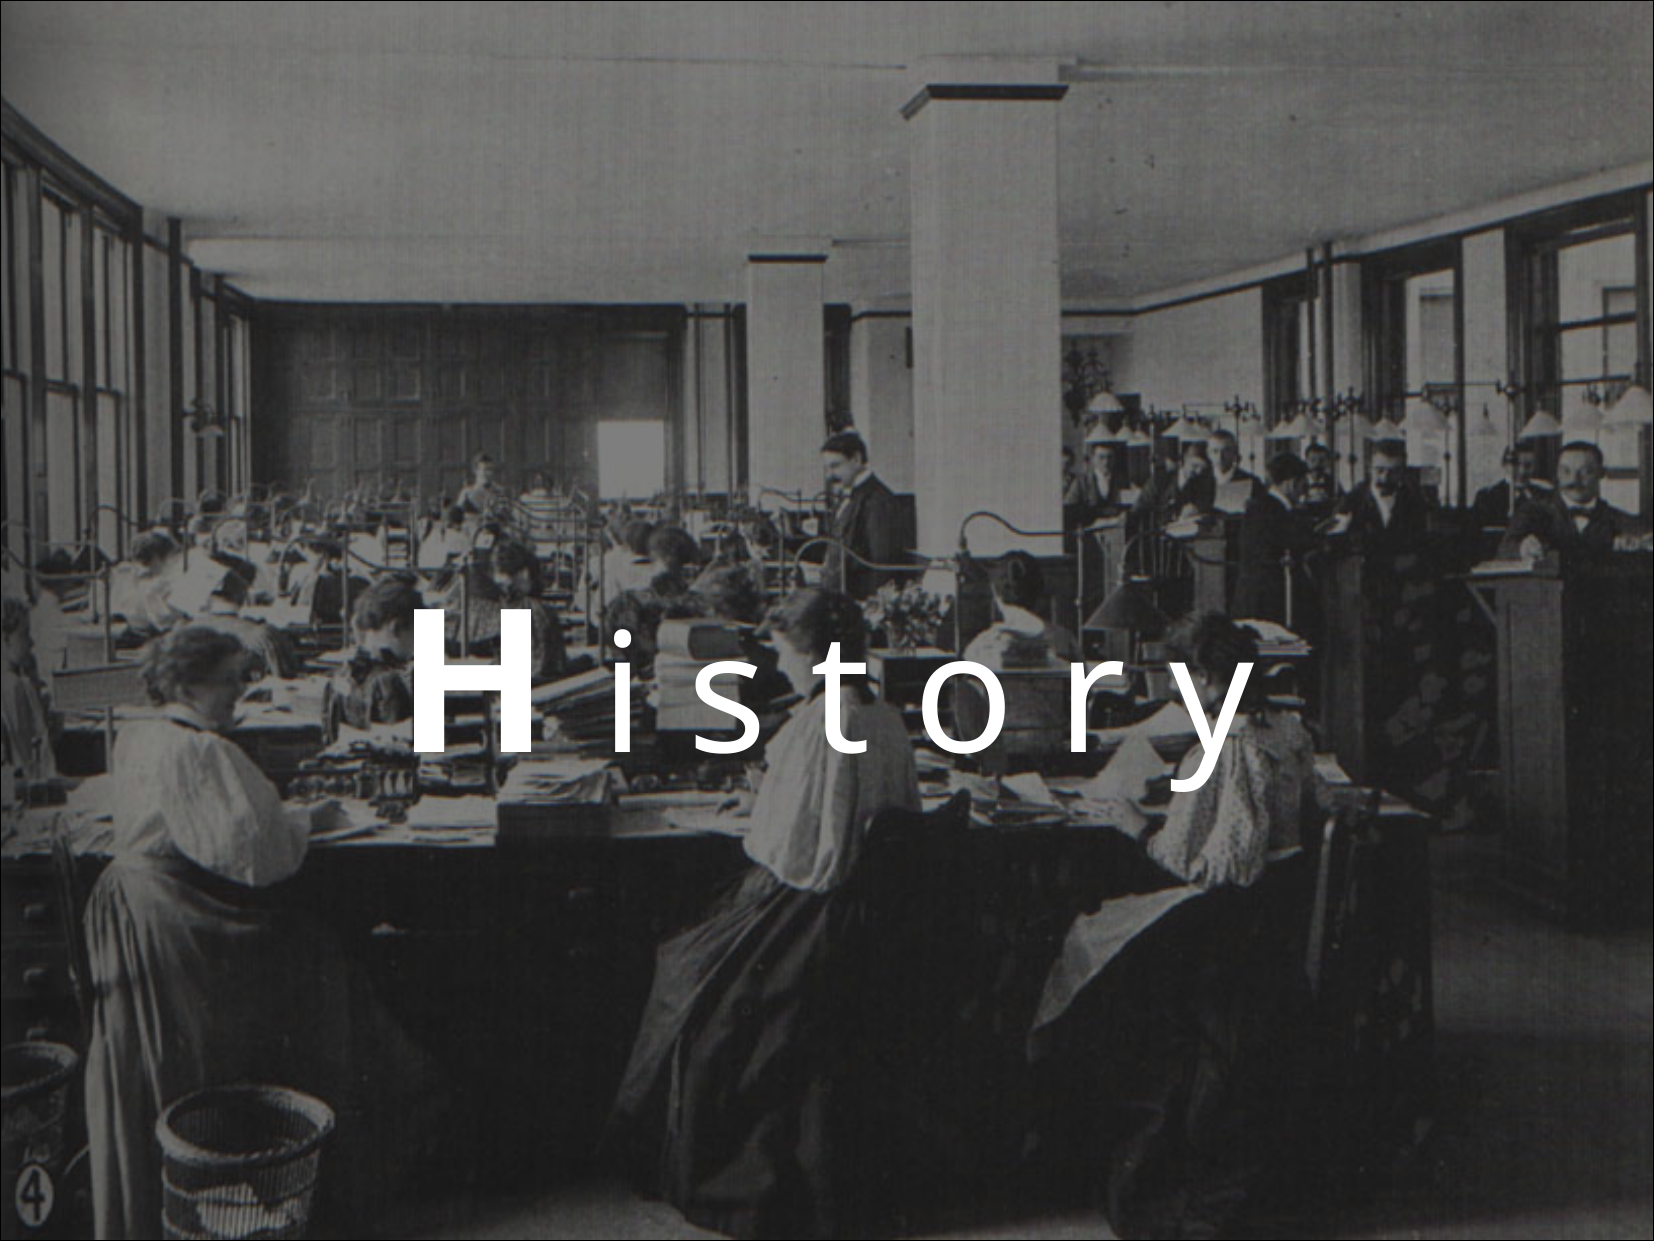

H i s t o r y